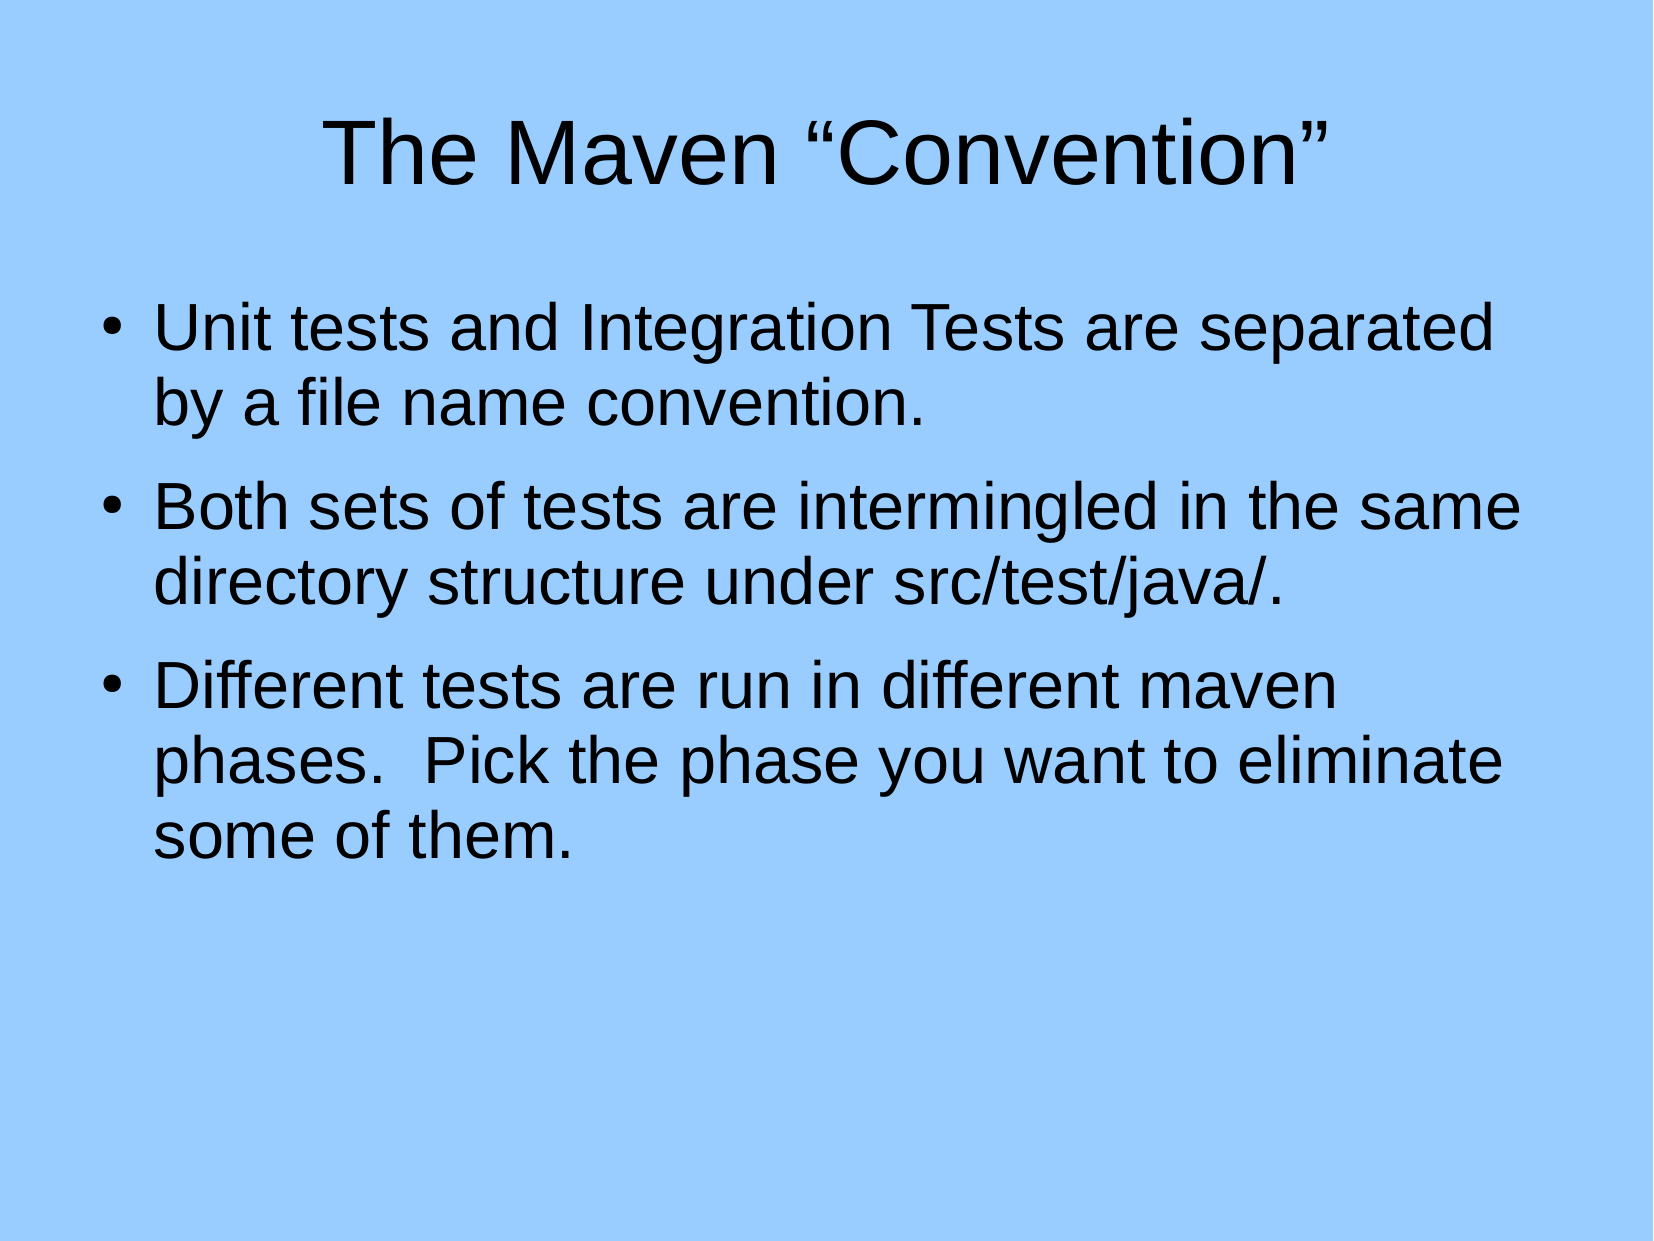

# The Maven “Convention”
Unit tests and Integration Tests are separated by a file name convention.
Both sets of tests are intermingled in the same directory structure under src/test/java/.
Different tests are run in different maven phases. Pick the phase you want to eliminate some of them.